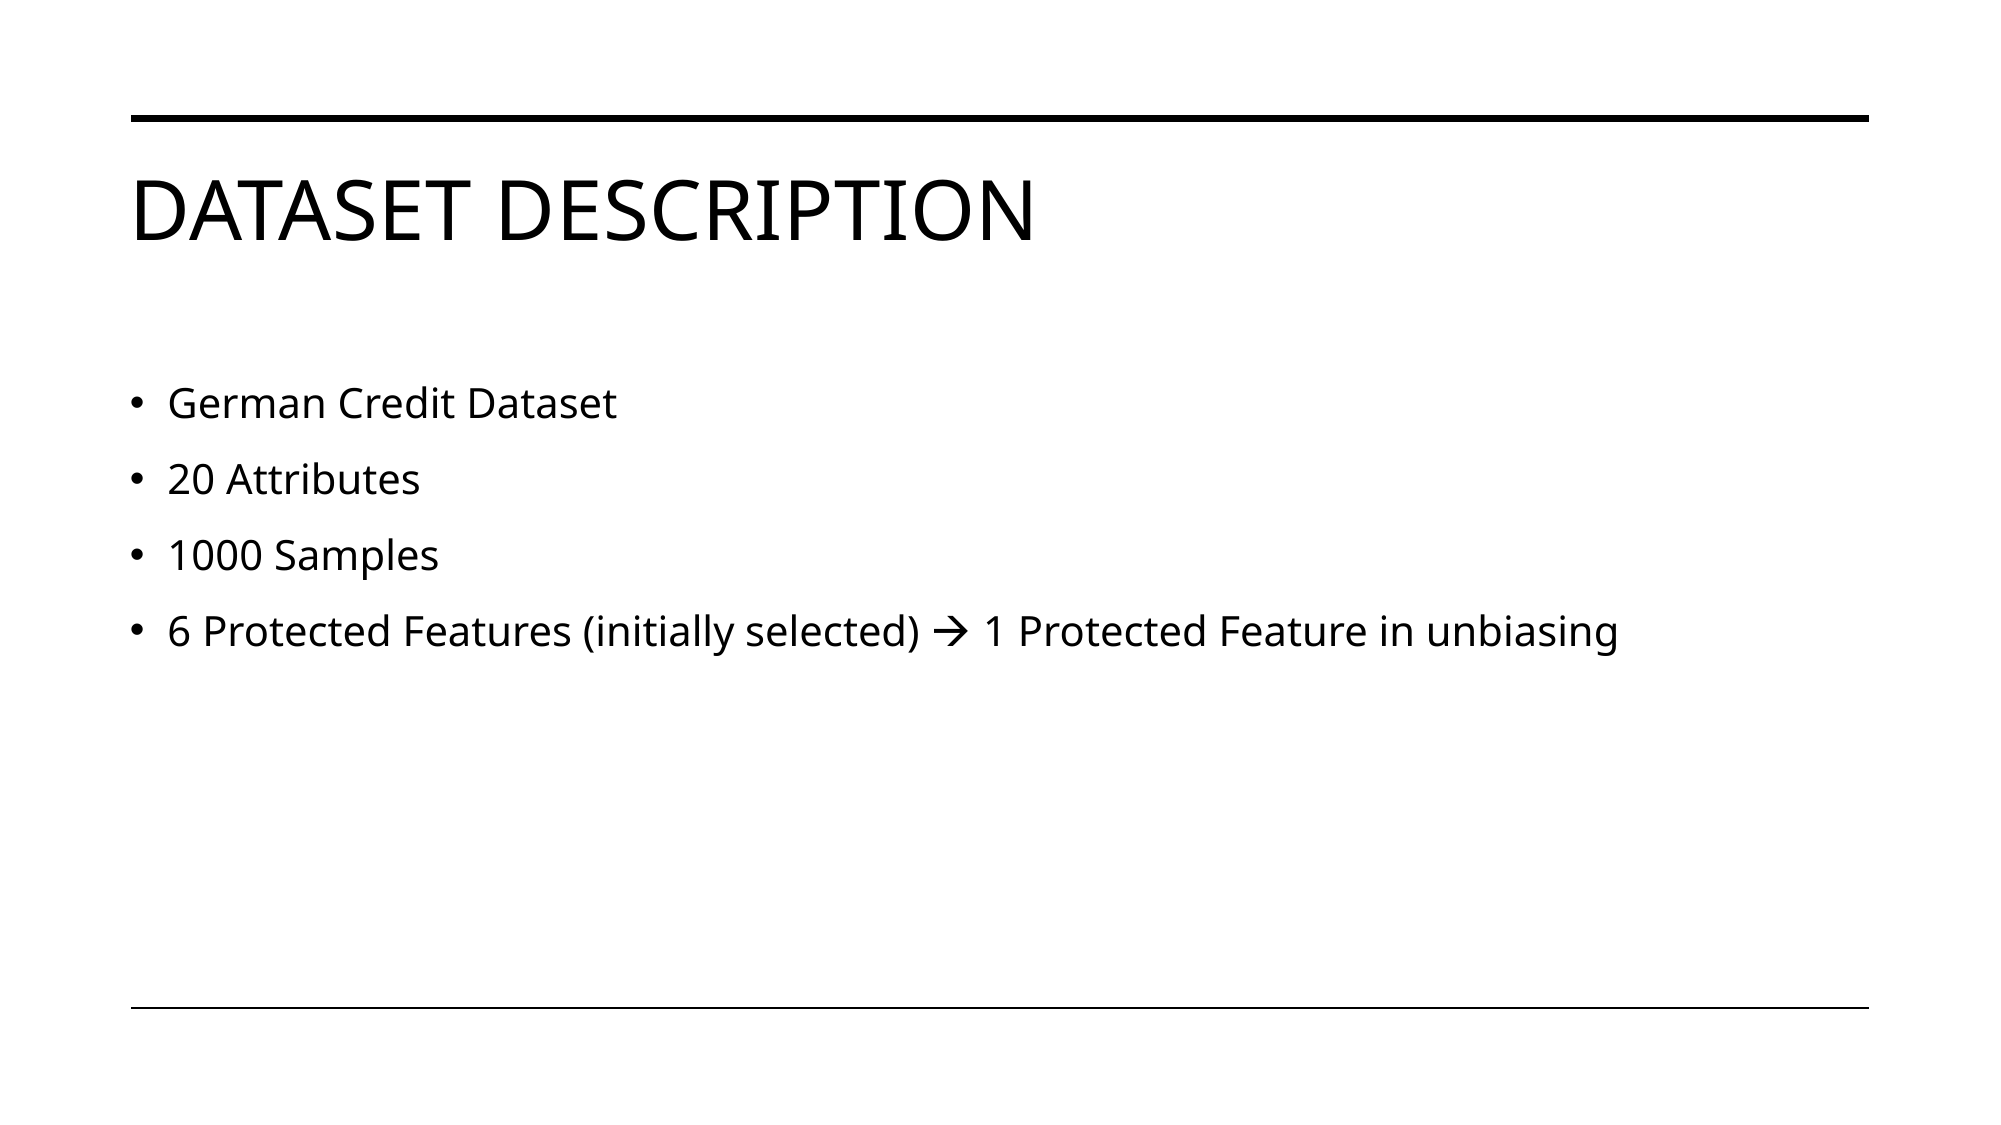

# Dataset Description
German Credit Dataset
20 Attributes
1000 Samples
6 Protected Features (initially selected)  1 Protected Feature in unbiasing